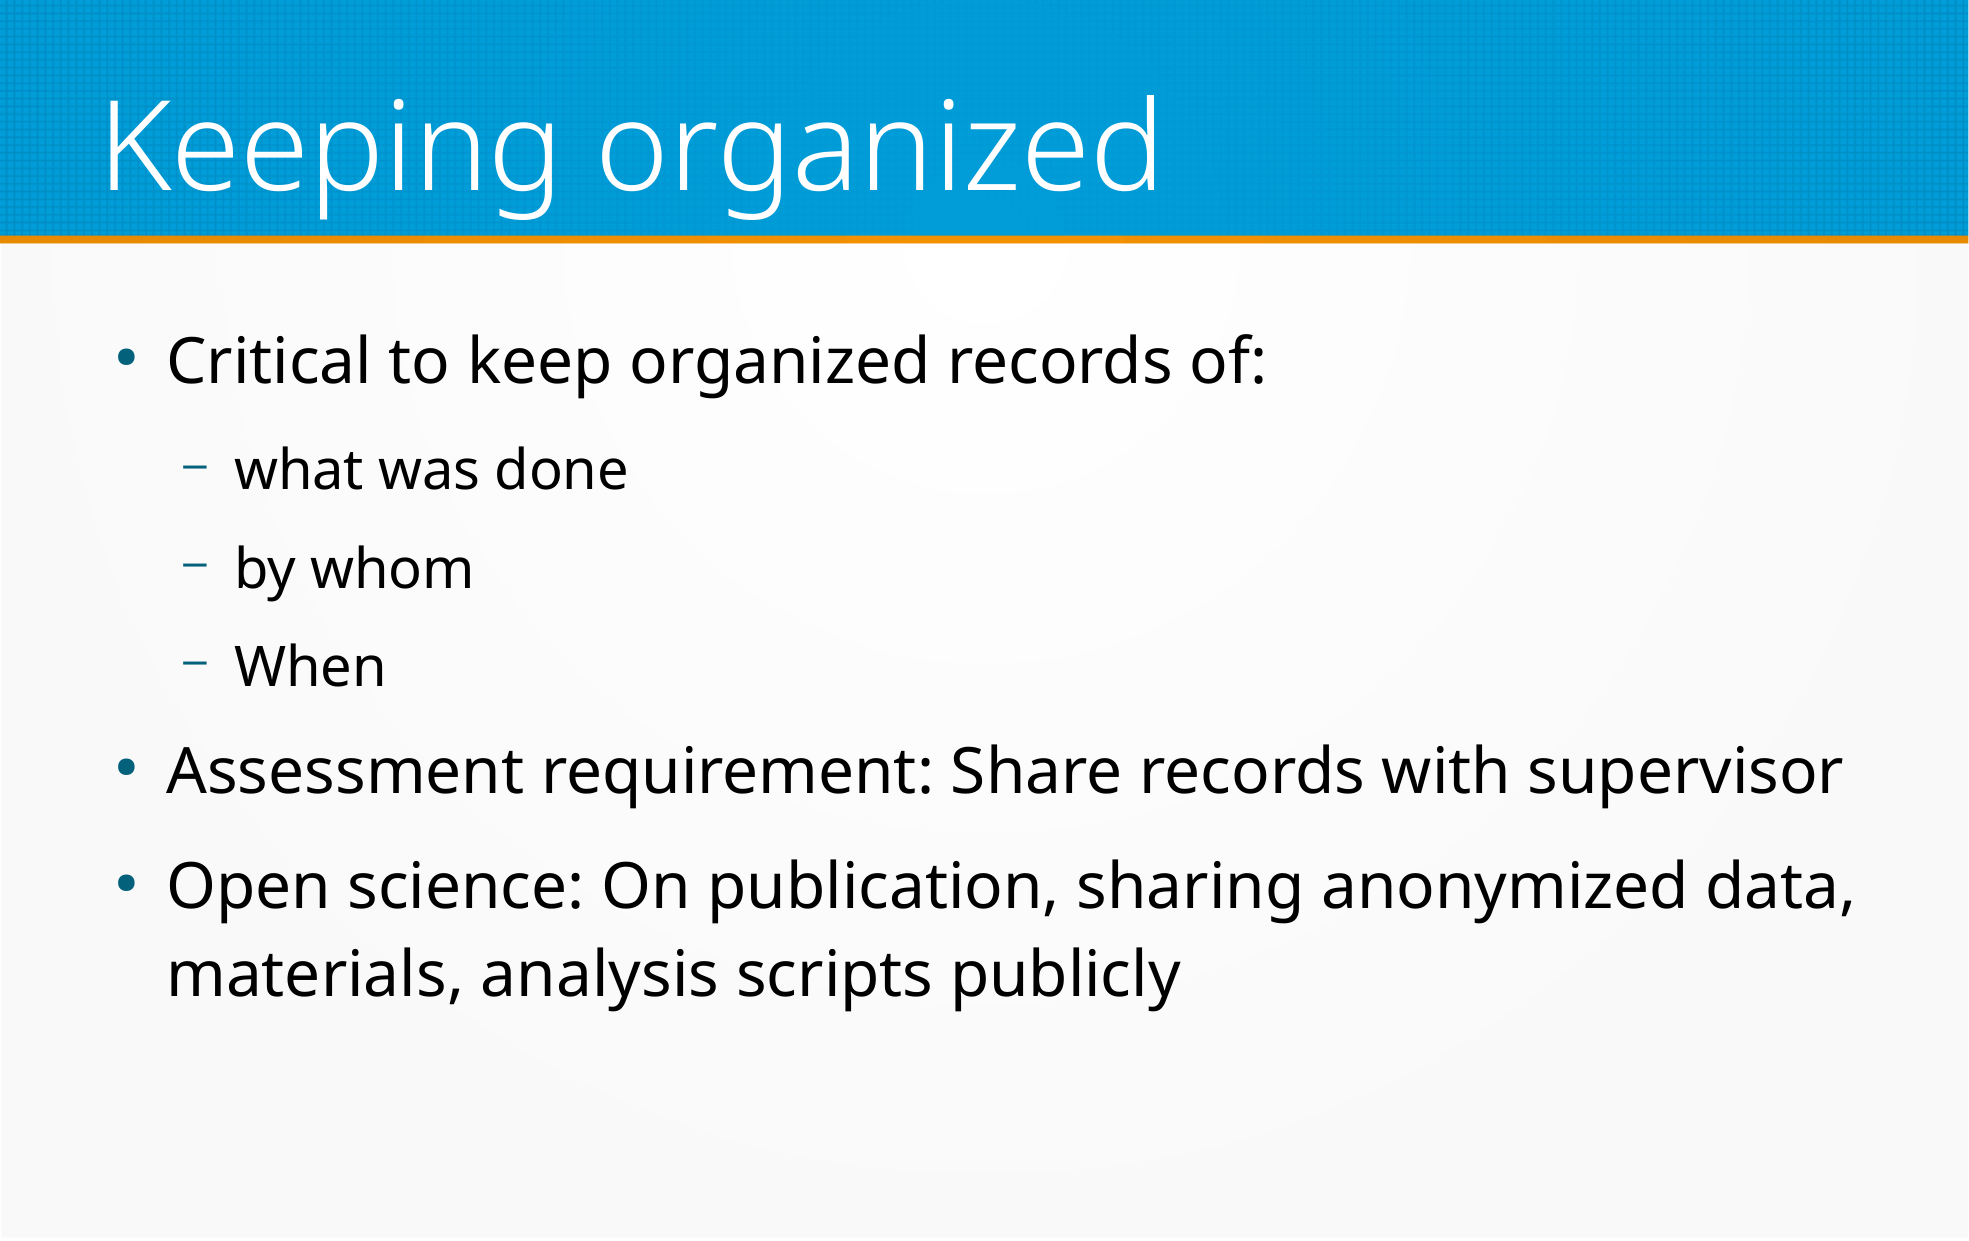

# Keeping organized
Critical to keep organized records of:
what was done
by whom
When
Assessment requirement: Share records with supervisor
Open science: On publication, sharing anonymized data, materials, analysis scripts publicly